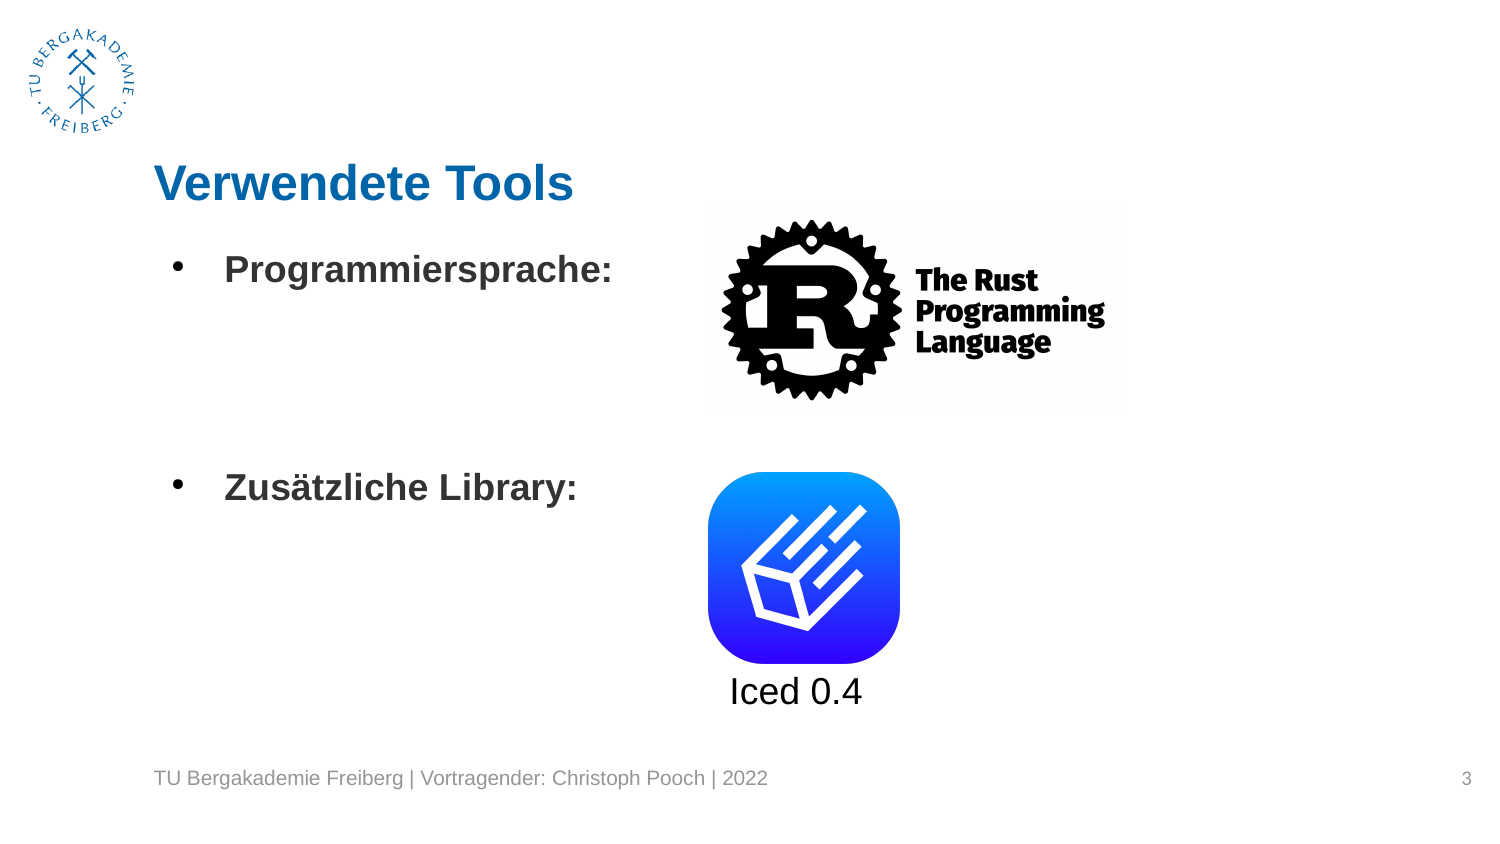

Verwendete Tools
# Programmiersprache:
Zusätzliche Library:
Iced 0.4
TU Bergakademie Freiberg | Vortragender: Christoph Pooch | 2022
3